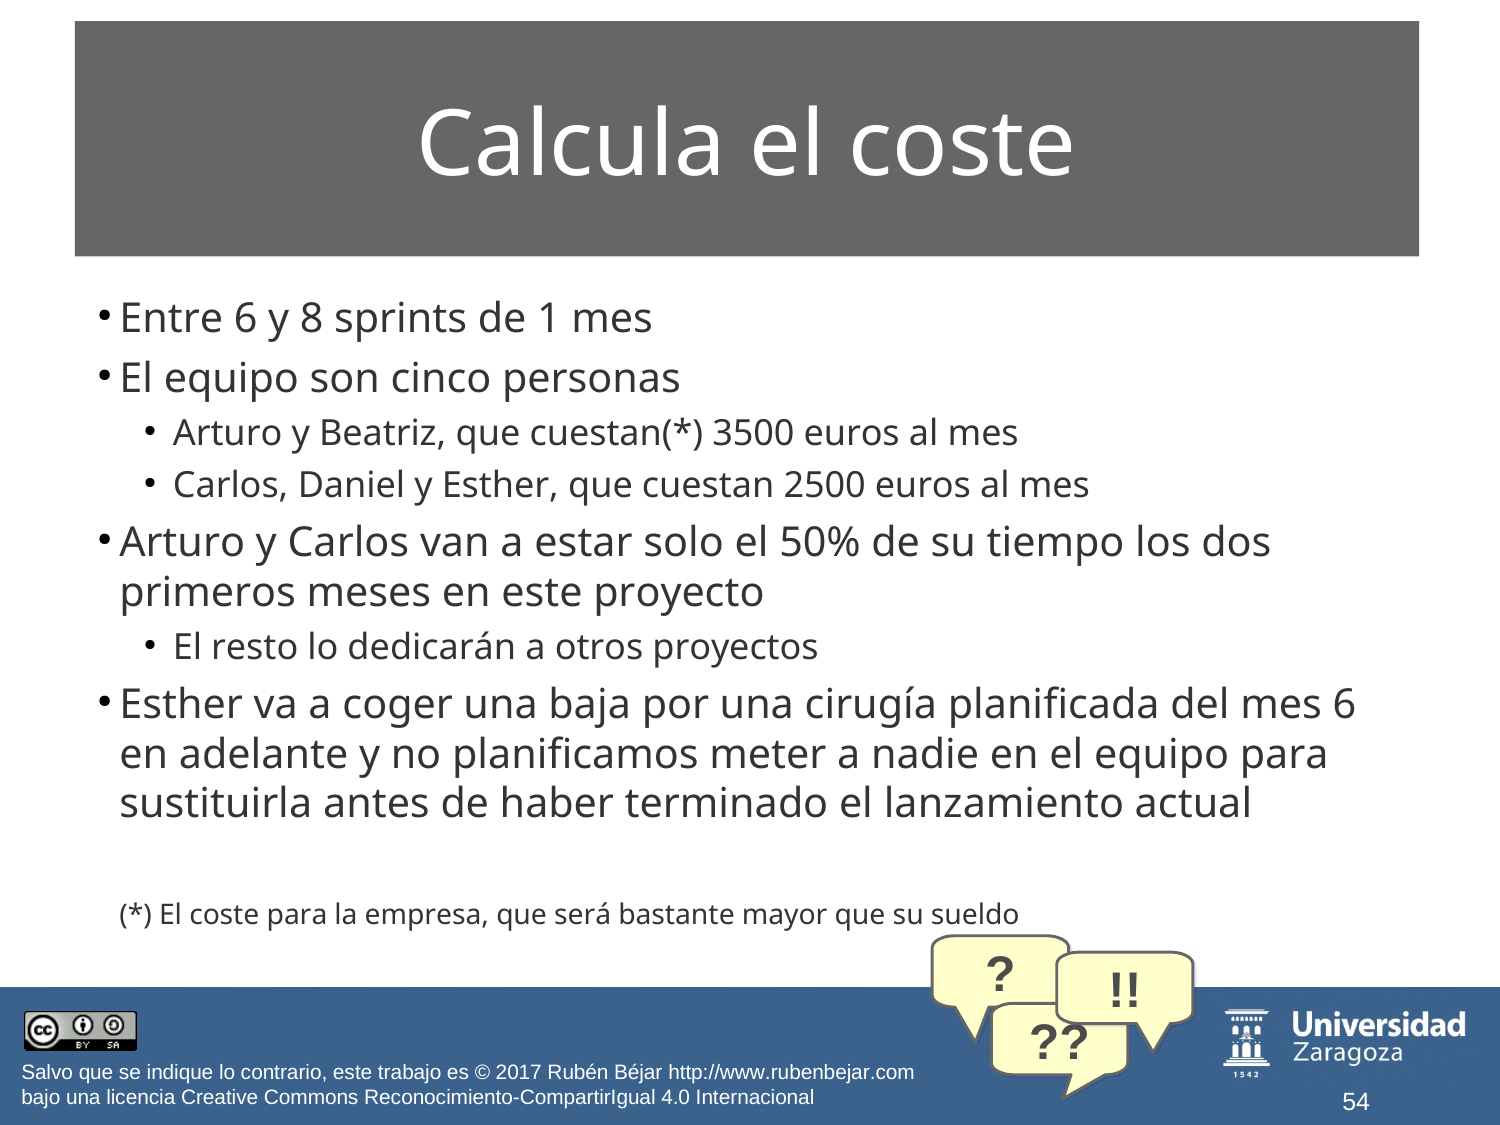

# Calcula el coste
Entre 6 y 8 sprints de 1 mes
El equipo son cinco personas
Arturo y Beatriz, que cuestan(*) 3500 euros al mes
Carlos, Daniel y Esther, que cuestan 2500 euros al mes
Arturo y Carlos van a estar solo el 50% de su tiempo los dos primeros meses en este proyecto
El resto lo dedicarán a otros proyectos
Esther va a coger una baja por una cirugía planificada del mes 6 en adelante y no planificamos meter a nadie en el equipo para sustituirla antes de haber terminado el lanzamiento actual
(*) El coste para la empresa, que será bastante mayor que su sueldo
?
!!
??